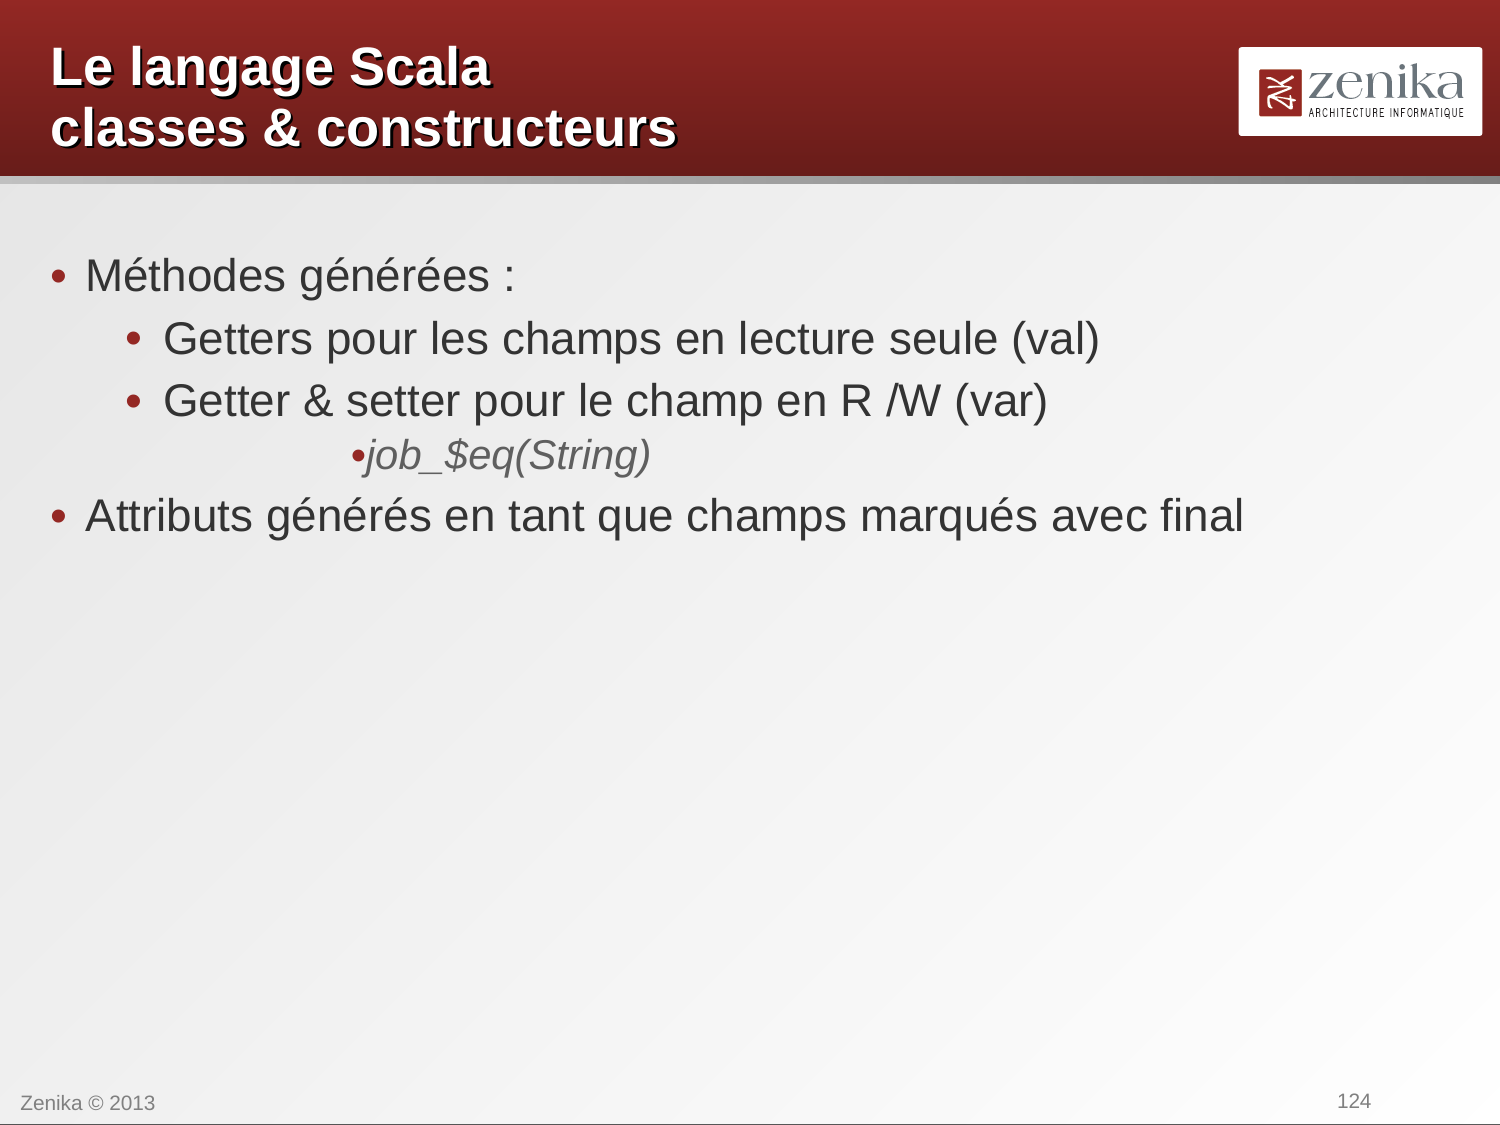

# Le langage Scala classes & constructeurs
Méthodes générées :
Getters pour les champs en lecture seule (val)
Getter & setter pour le champ en R /W (var)
job_$eq(String)
Attributs générés en tant que champs marqués avec final